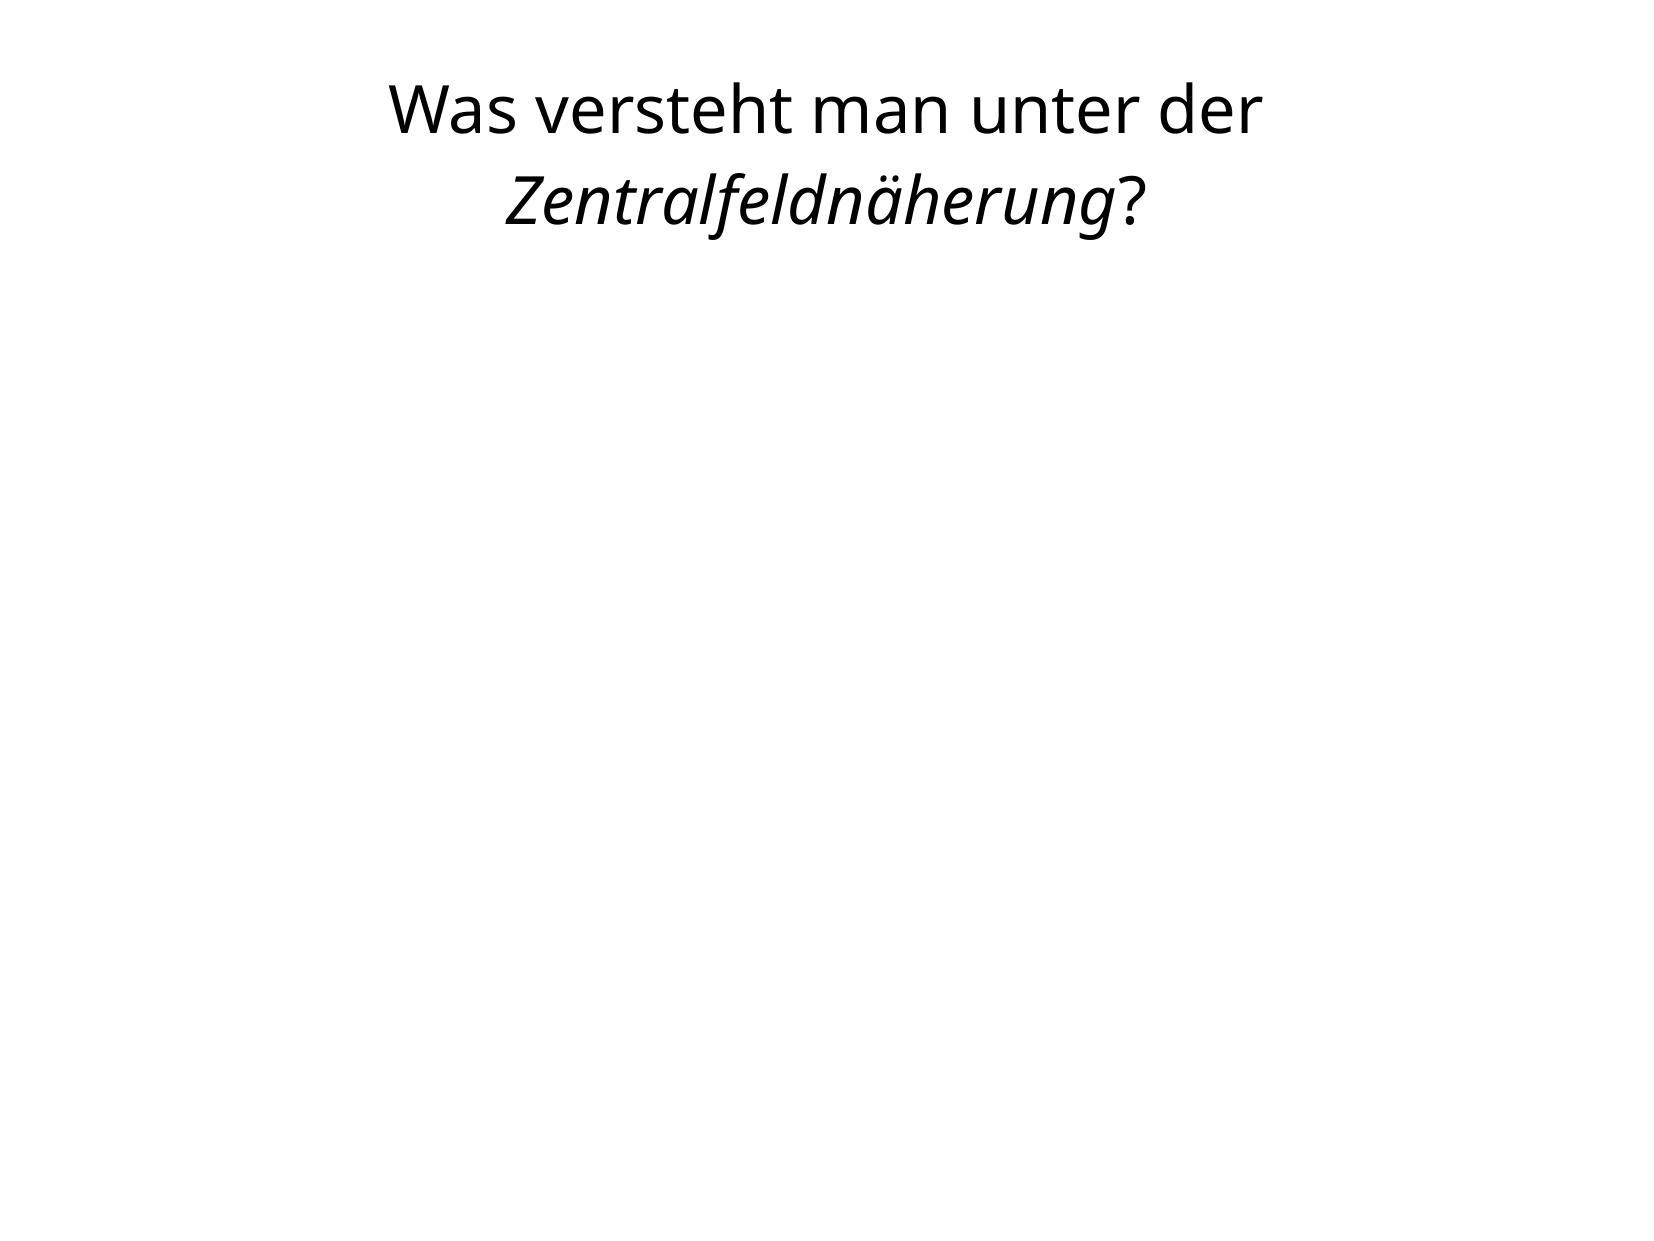

# Was versteht man unter der Zentralfeldnäherung?